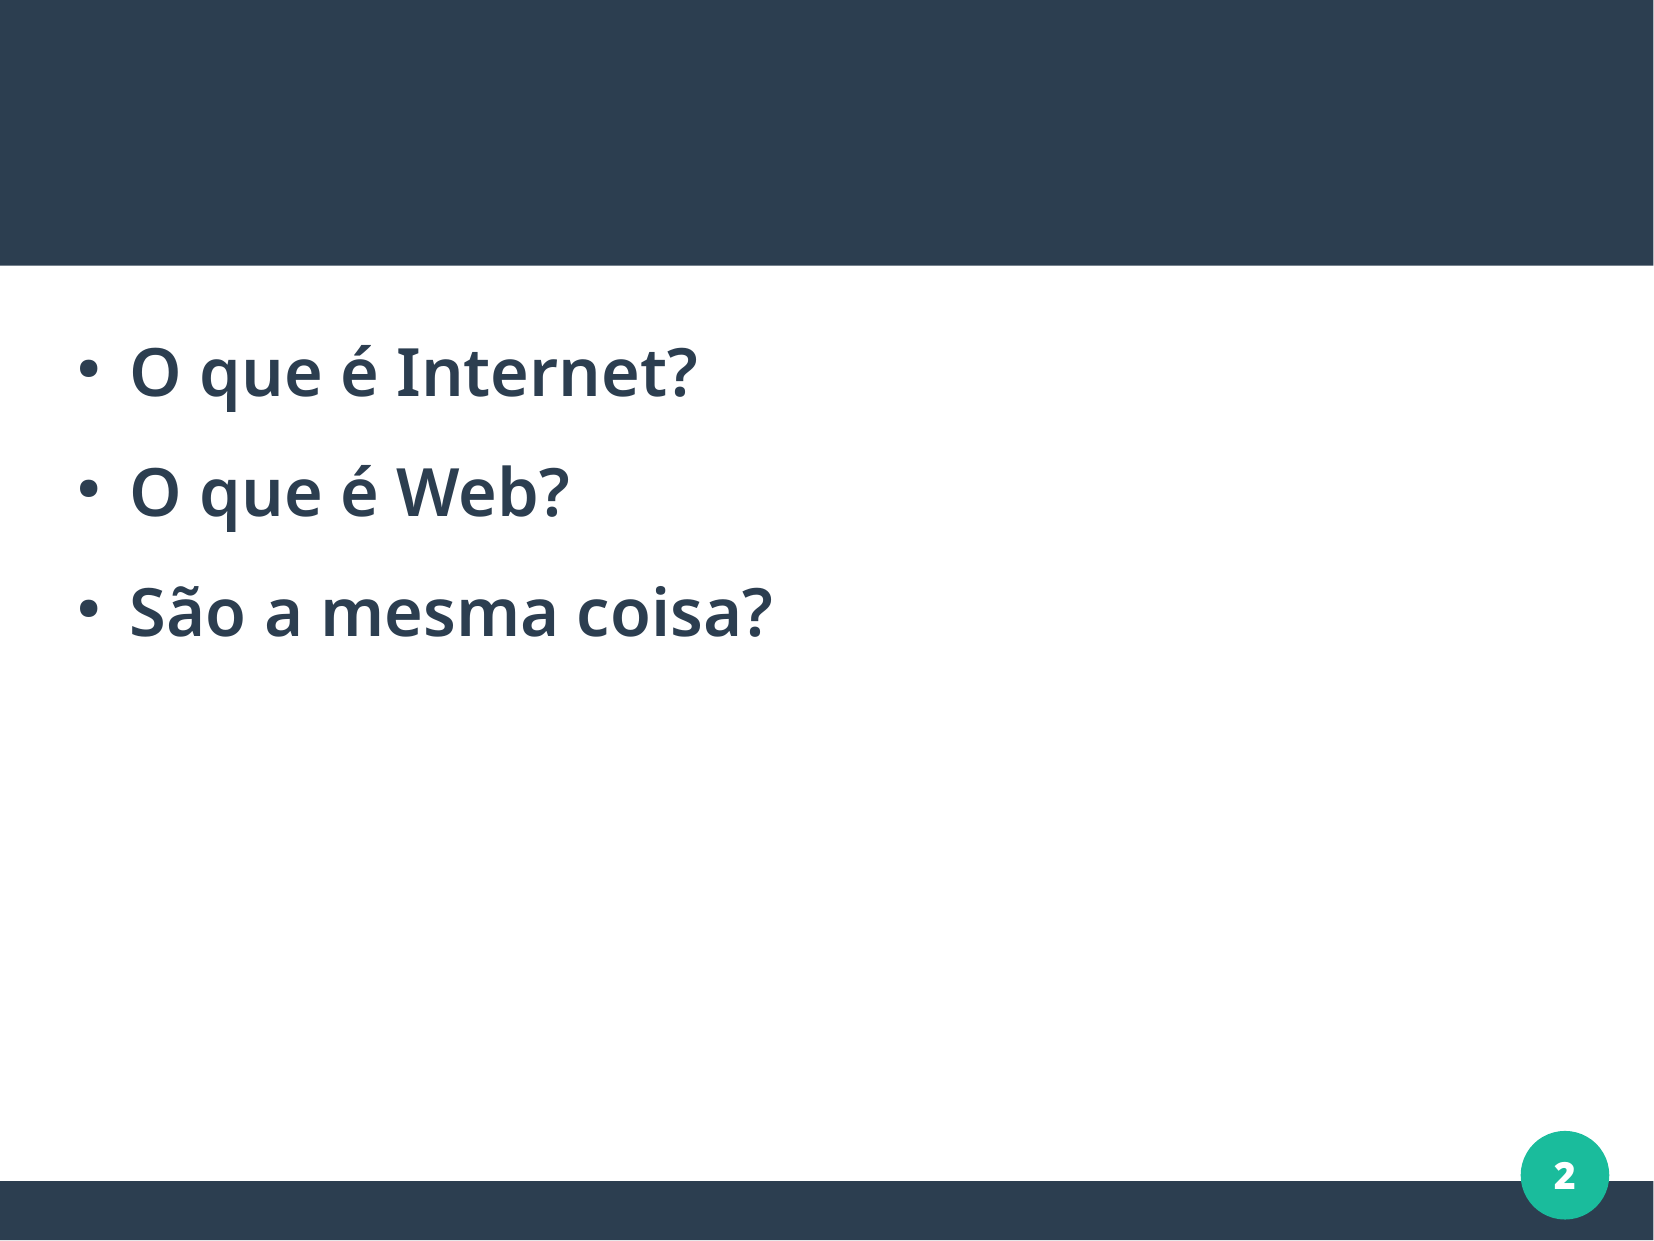

#
O que é Internet?
O que é Web?
São a mesma coisa?
2